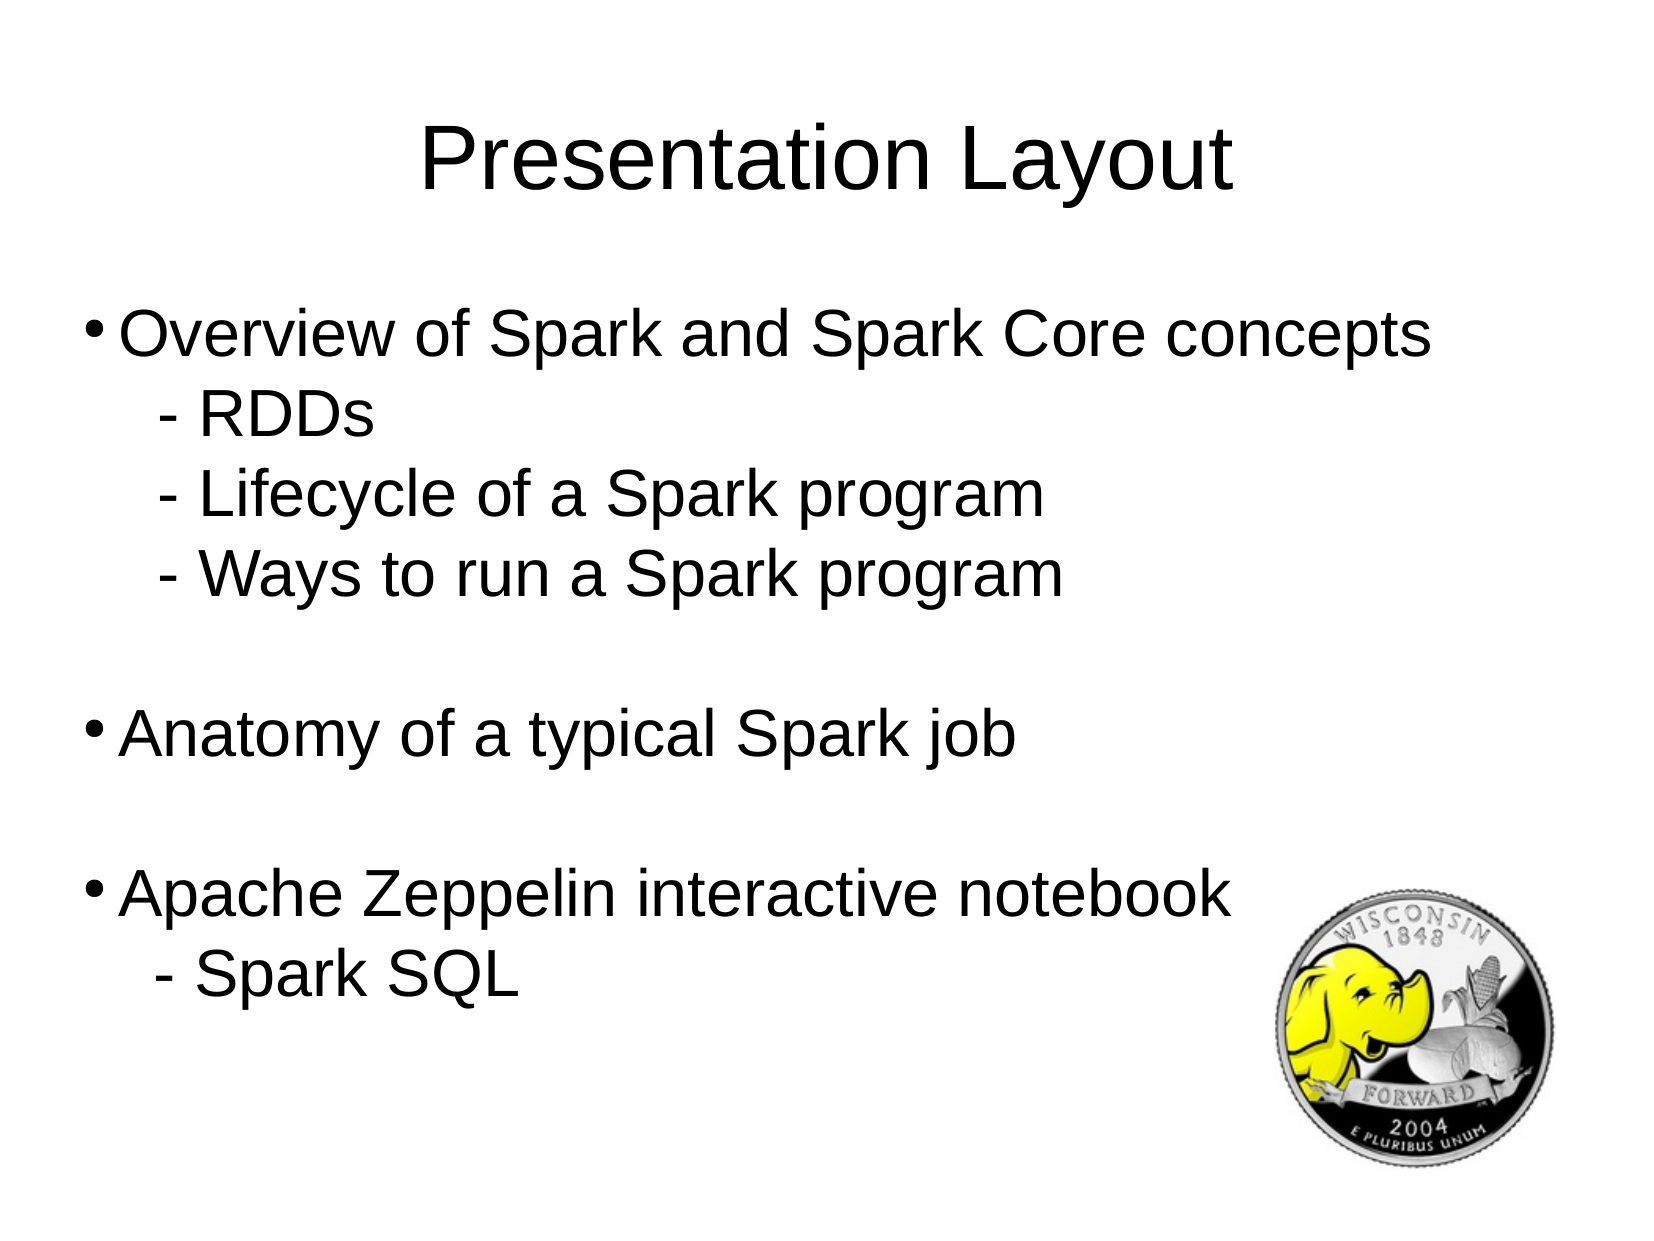

Presentation Layout
Overview of Spark and Spark Core concepts
	- RDDs
	- Lifecycle of a Spark program
	- Ways to run a Spark program
Anatomy of a typical Spark job
Apache Zeppelin interactive notebook
- Spark SQL